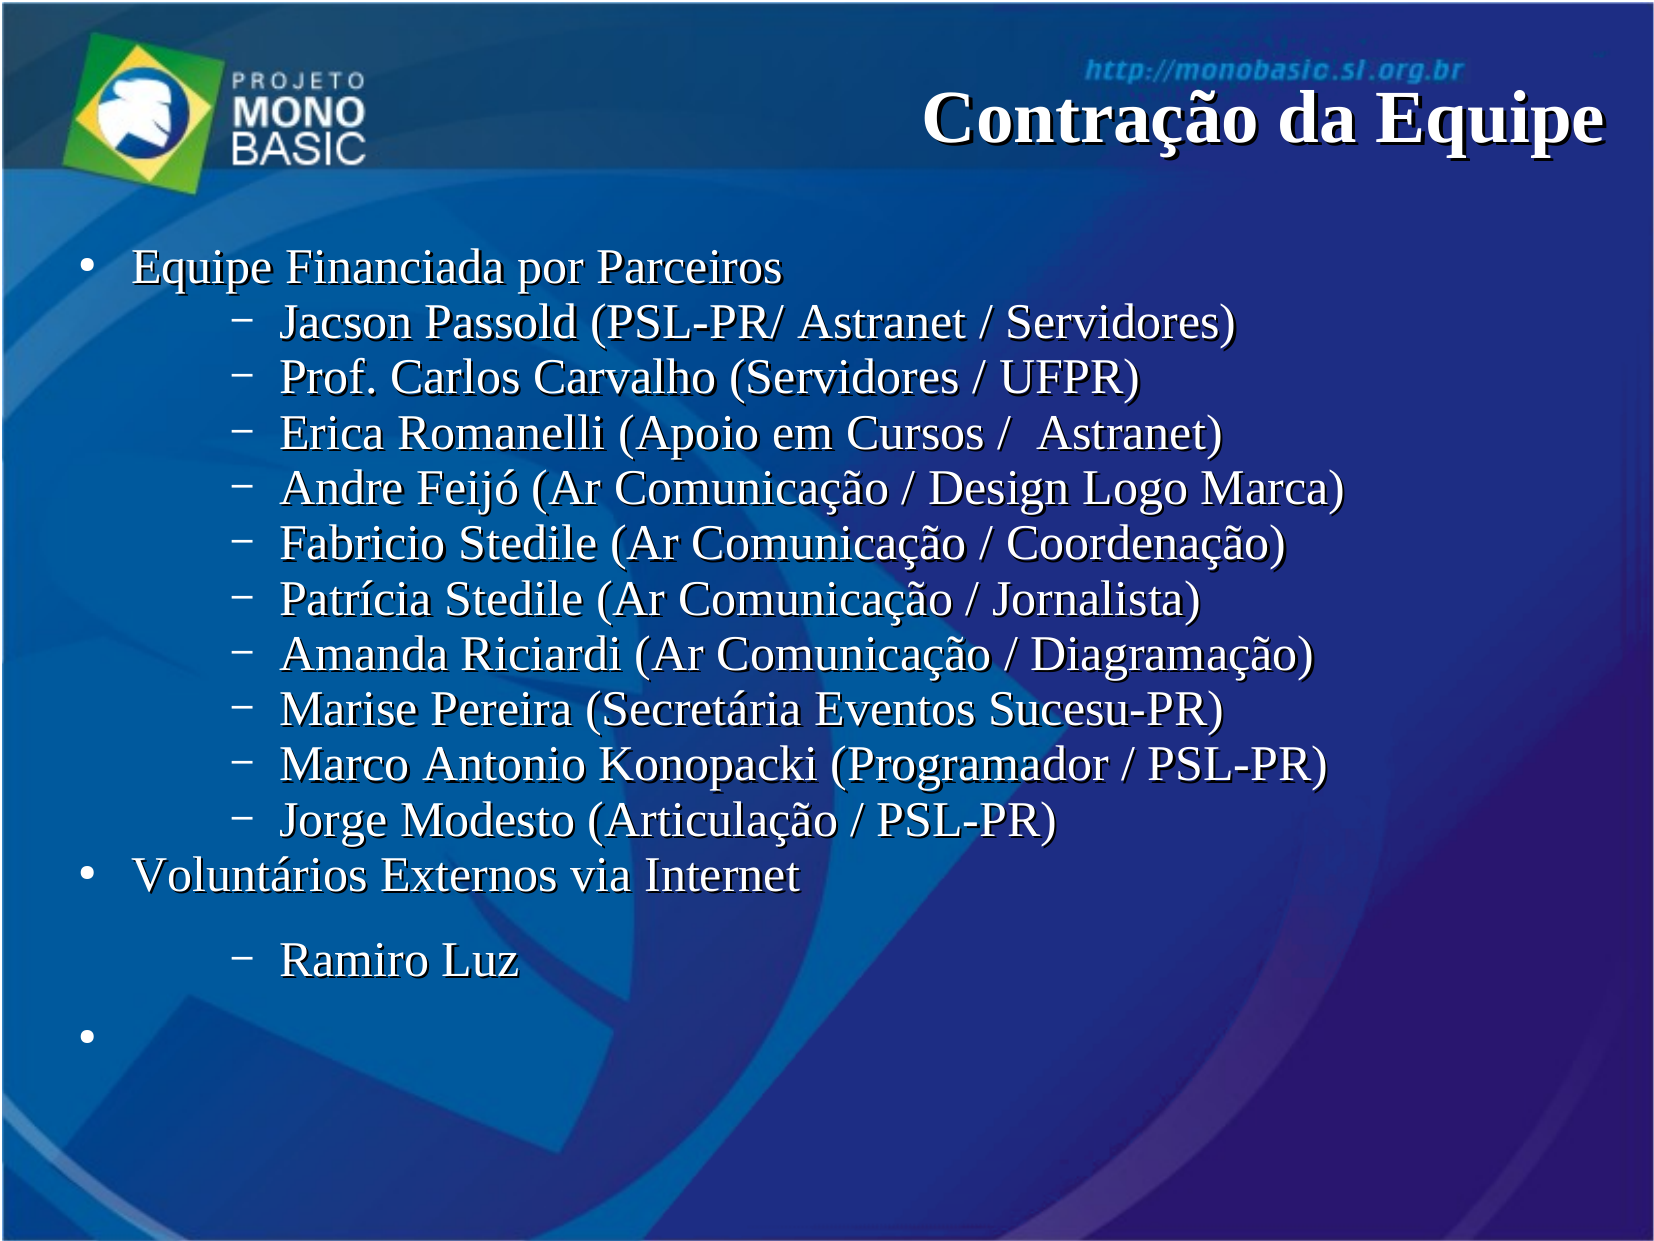

Contração da Equipe
# Equipe Financiada por Parceiros
Jacson Passold (PSL-PR/ Astranet / Servidores)
Prof. Carlos Carvalho (Servidores / UFPR)
Erica Romanelli (Apoio em Cursos / Astranet)
Andre Feijó (Ar Comunicação / Design Logo Marca)
Fabricio Stedile (Ar Comunicação / Coordenação)
Patrícia Stedile (Ar Comunicação / Jornalista)
Amanda Riciardi (Ar Comunicação / Diagramação)
Marise Pereira (Secretária Eventos Sucesu-PR)
Marco Antonio Konopacki (Programador / PSL-PR)
Jorge Modesto (Articulação / PSL-PR)
Voluntários Externos via Internet
Ramiro Luz